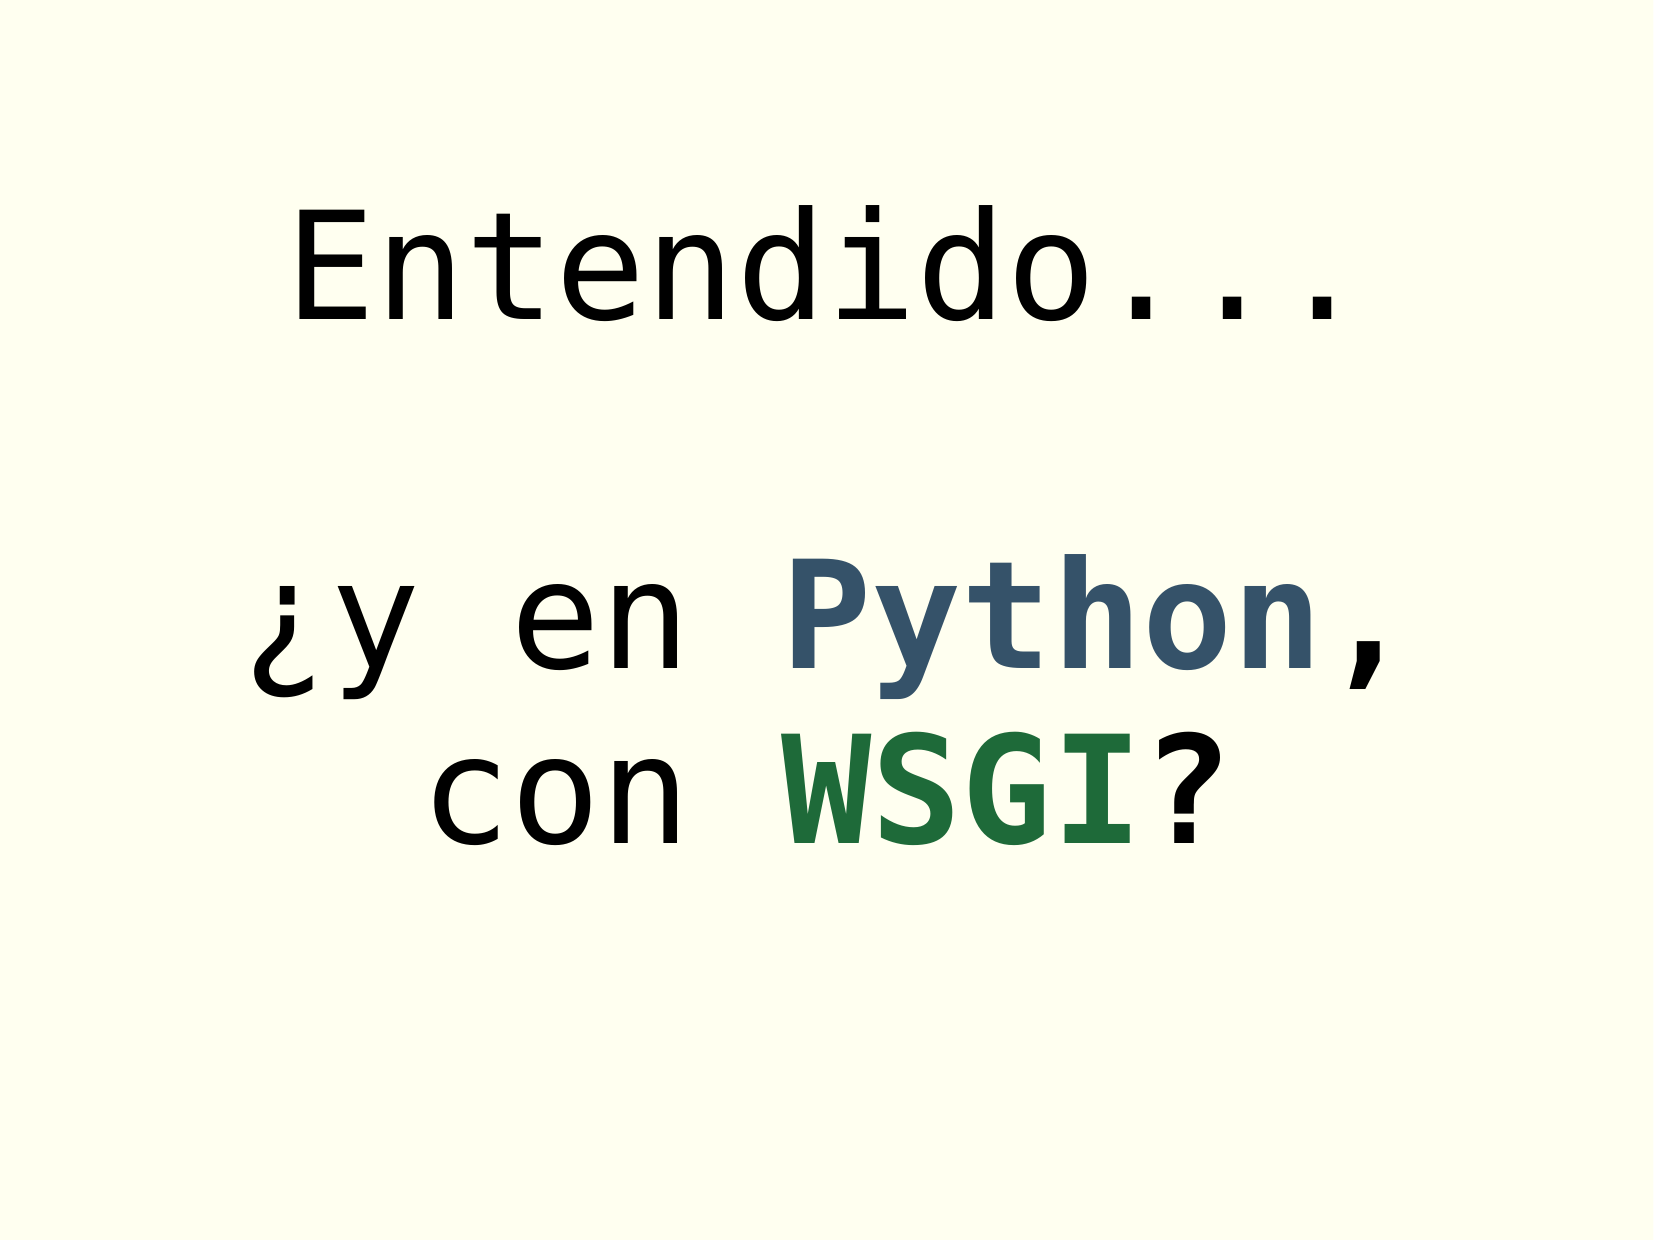

# Entendido...
¿y en Python, con WSGI?